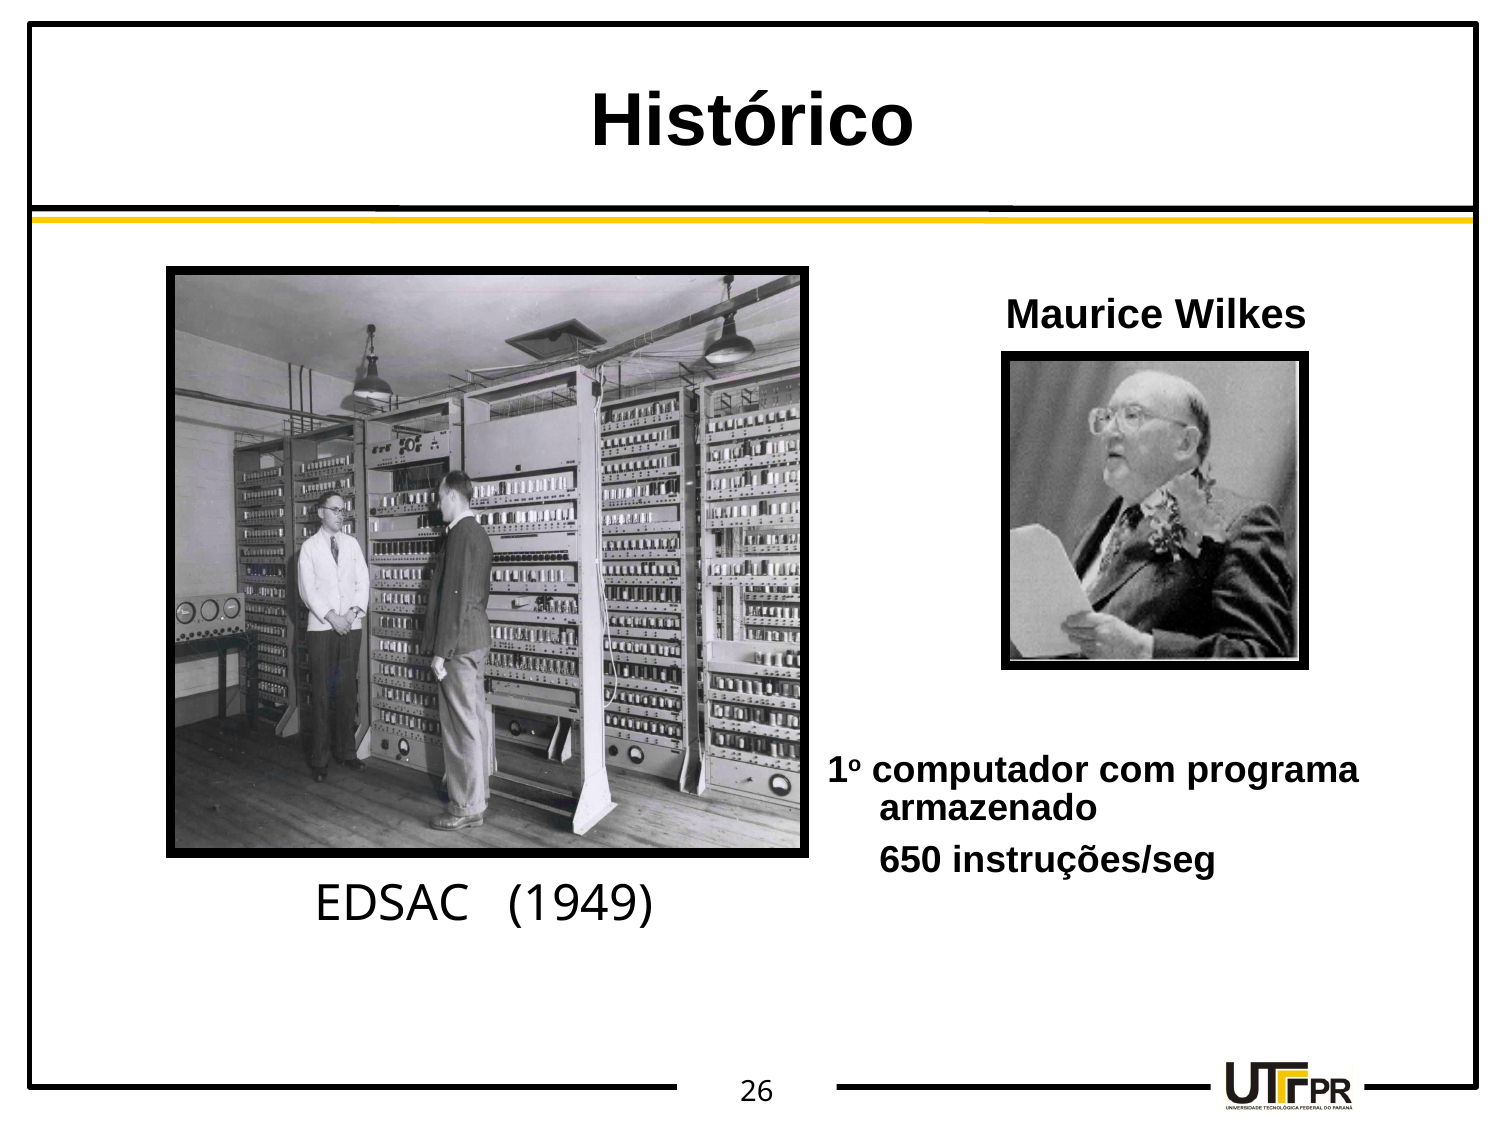

Histórico
# Maurice Wilkes
1o computador com programa armazenado
	650 instruções/seg
EDSAC (1949)